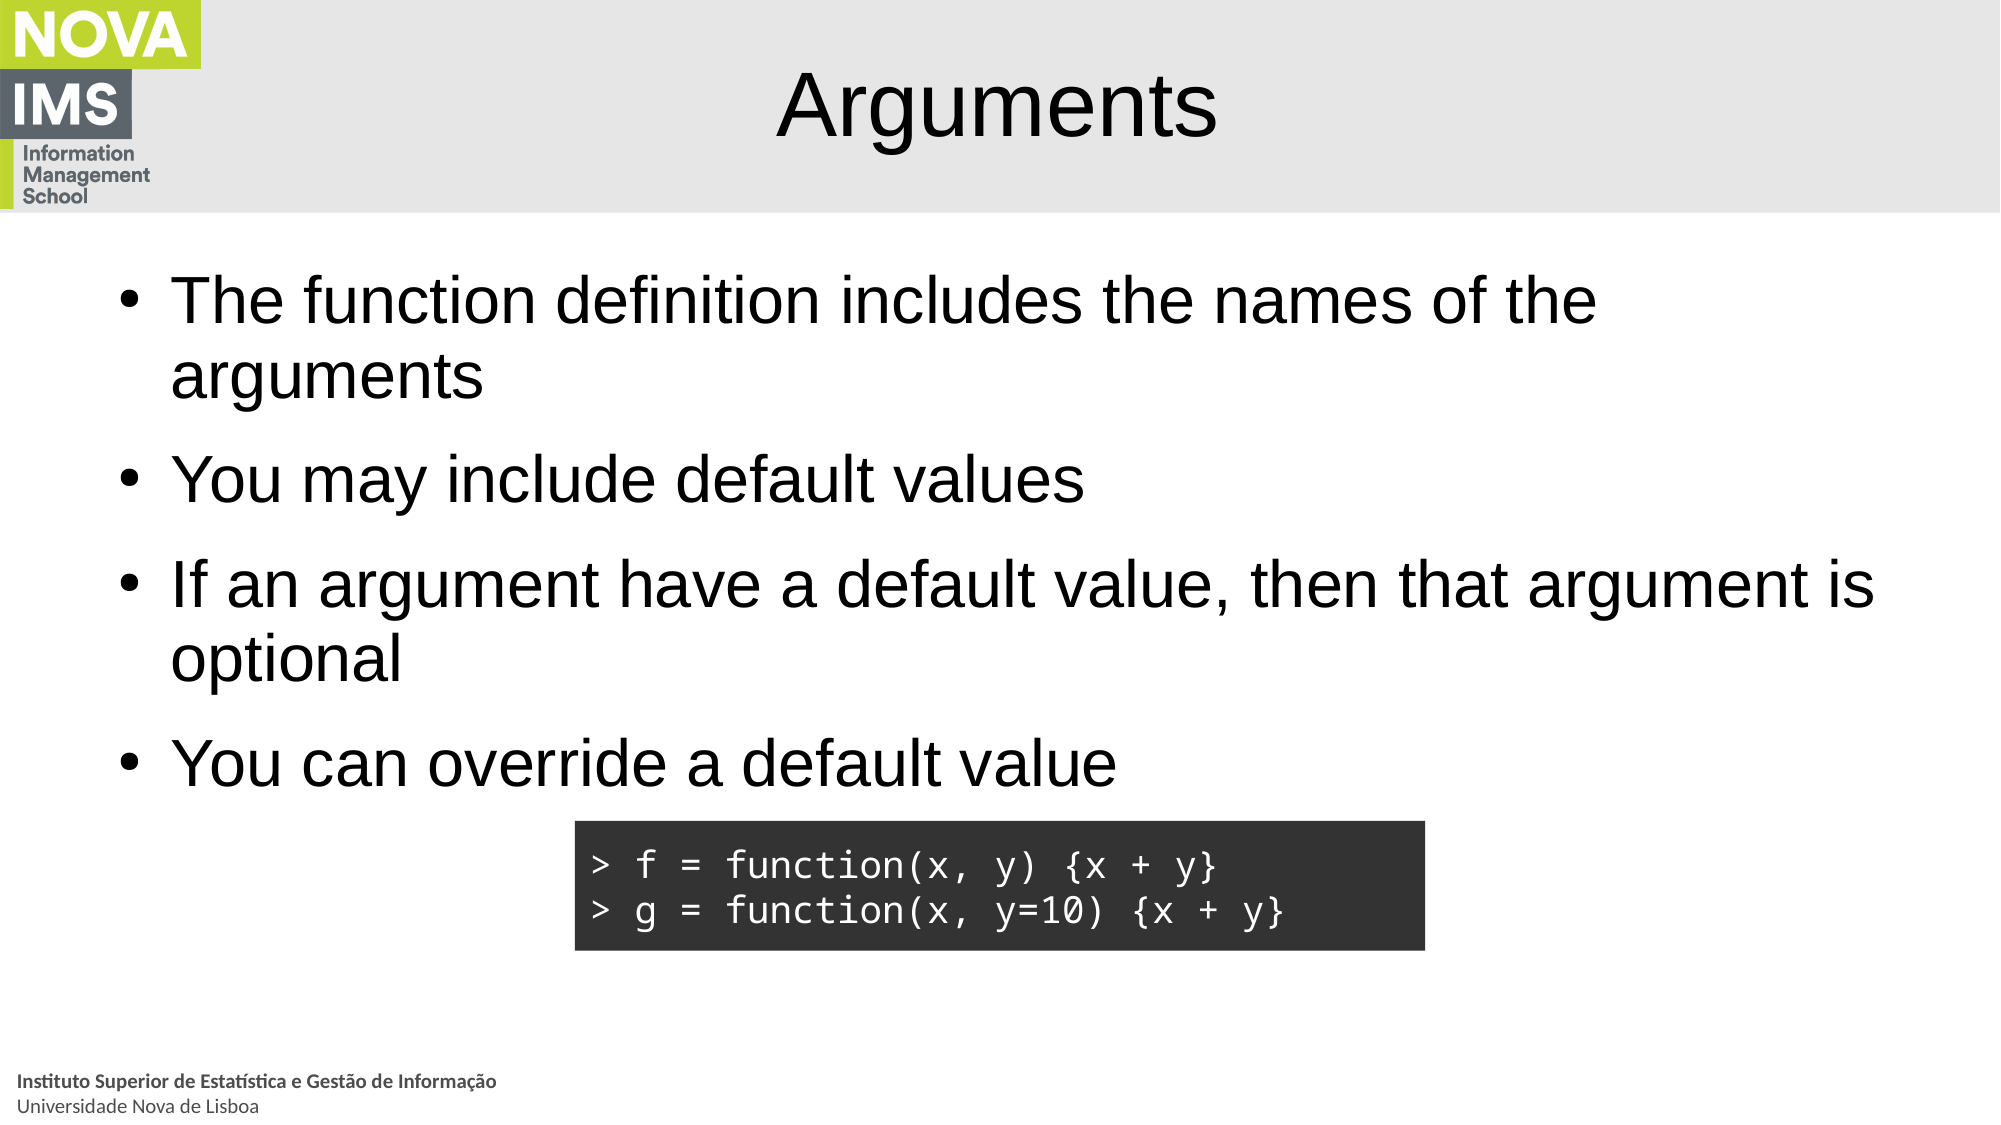

# Arguments
The function definition includes the names of the arguments
You may include default values
If an argument have a default value, then that argument is optional
You can override a default value
> f = function(x, y) {x + y}
> g = function(x, y=10) {x + y}